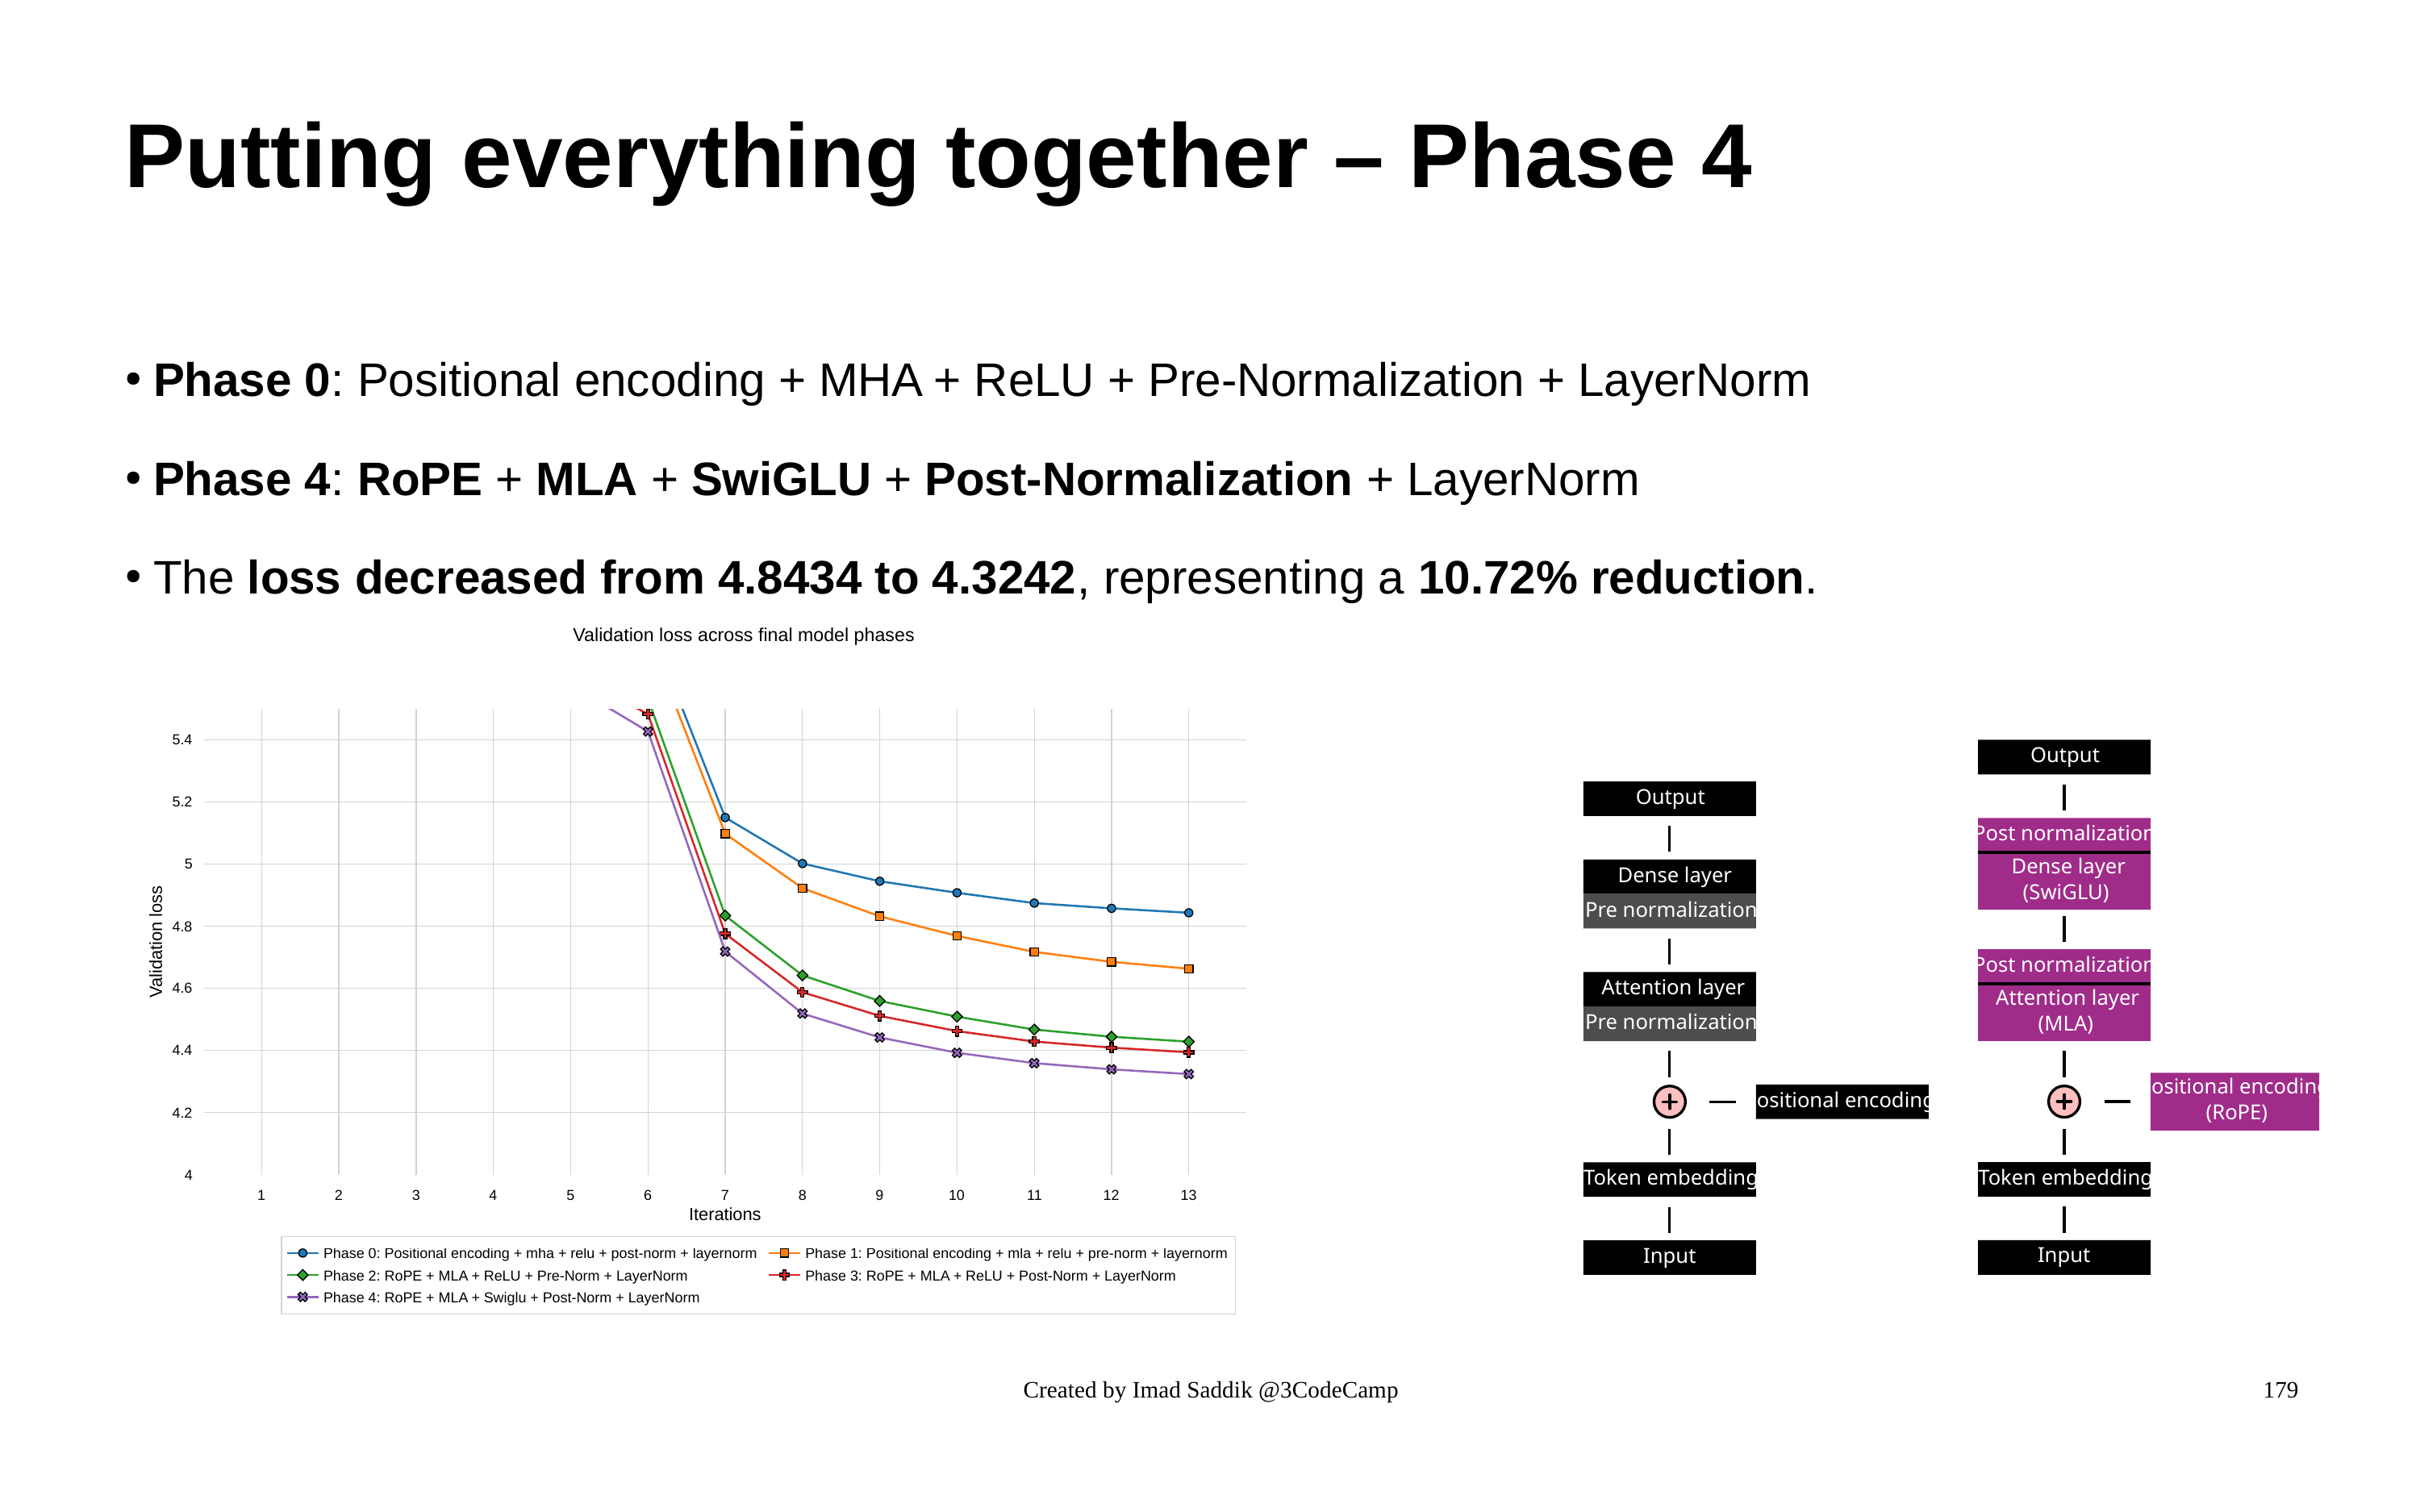

Putting everything together – Phase 4
Phase 0: Positional encoding + MHA + ReLU + Pre-Normalization + LayerNorm
Phase 4: RoPE + MLA + SwiGLU + Post-Normalization + LayerNorm
The loss decreased from 4.8434 to 4.3242, representing a 10.72% reduction.
Created by Imad Saddik @3CodeCamp
179